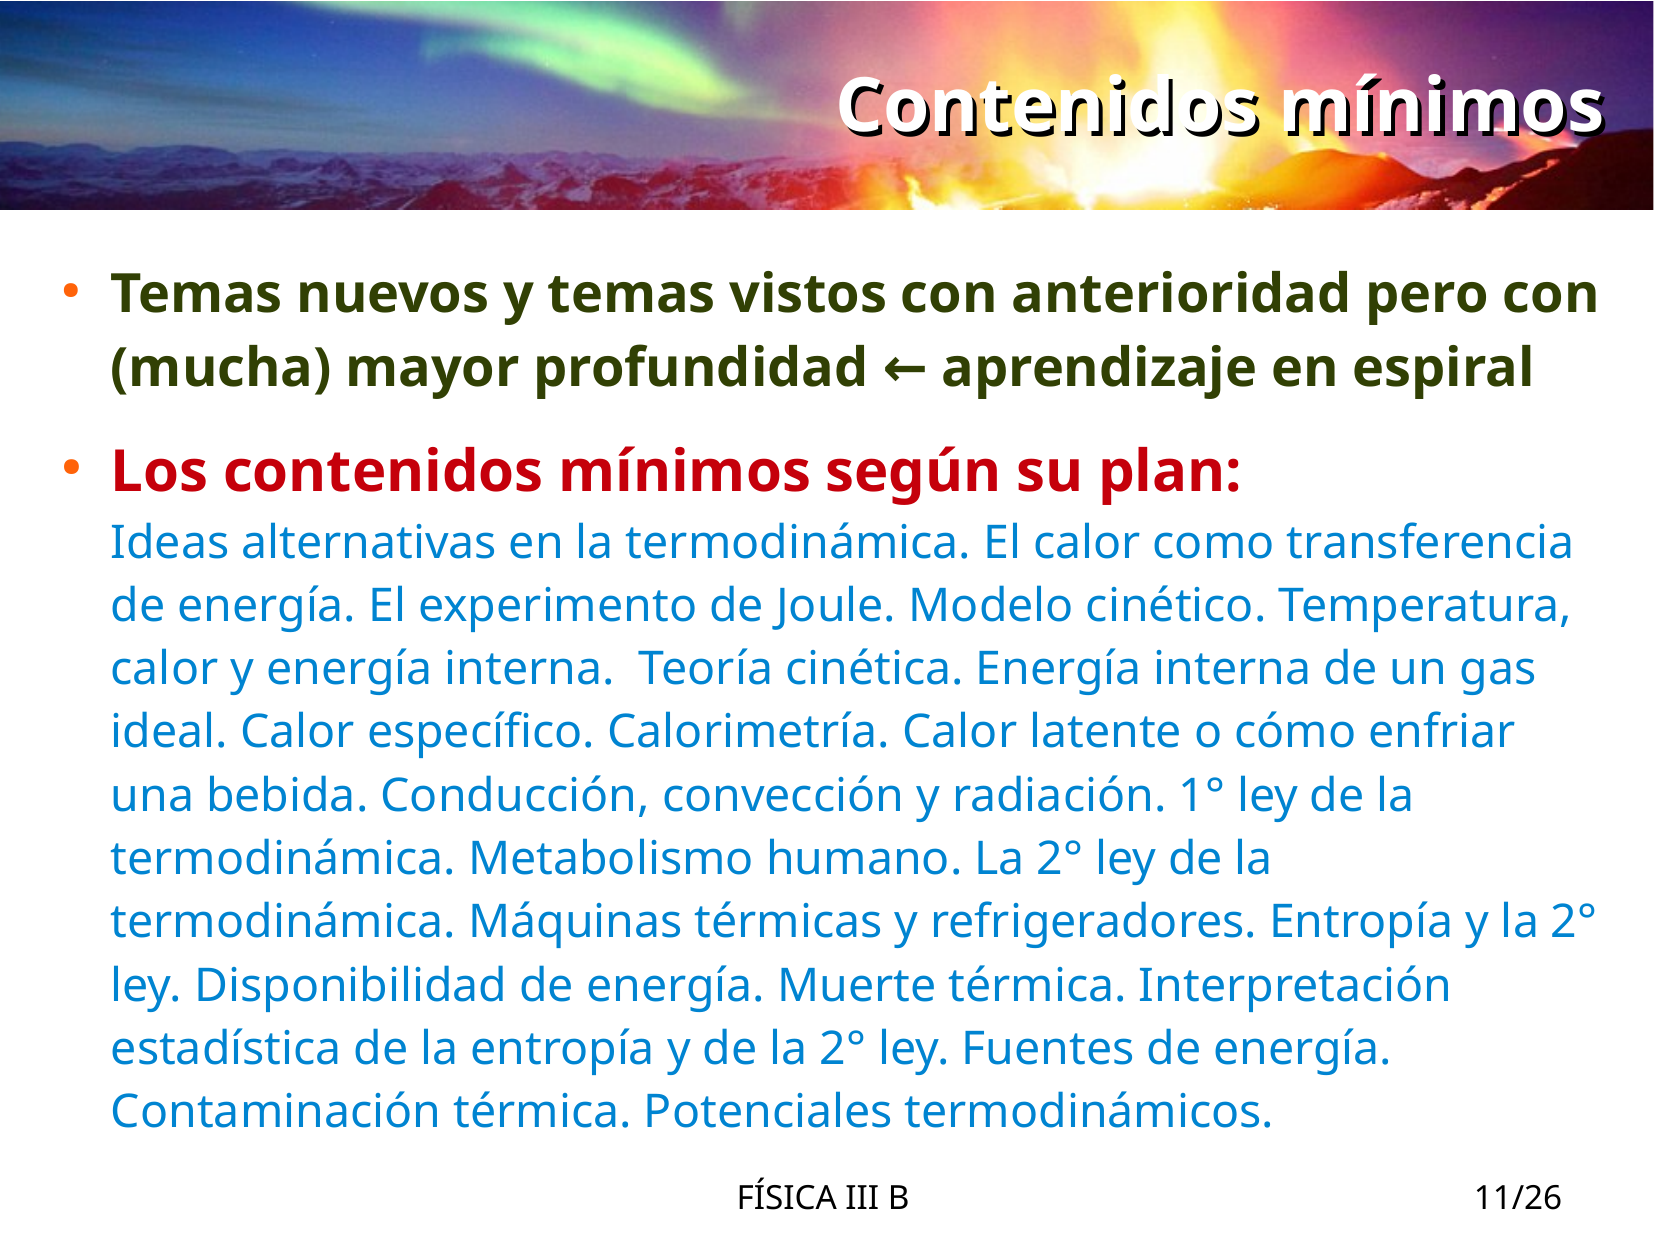

# Contenidos mínimos
Temas nuevos y temas vistos con anterioridad pero con (mucha) mayor profundidad ← aprendizaje en espiral
Los contenidos mínimos según su plan:
Ideas alternativas en la termodinámica. El calor como transferencia de energía. El experimento de Joule. Modelo cinético. Temperatura, calor y energía interna. Teoría cinética. Energía interna de un gas ideal. Calor específico. Calorimetría. Calor latente o cómo enfriar una bebida. Conducción, convección y radiación. 1° ley de la termodinámica. Metabolismo humano. La 2° ley de la termodinámica. Máquinas térmicas y refrigeradores. Entropía y la 2° ley. Disponibilidad de energía. Muerte térmica. Interpretación estadística de la entropía y de la 2° ley. Fuentes de energía. Contaminación térmica. Potenciales termodinámicos.
FÍSICA III B
11